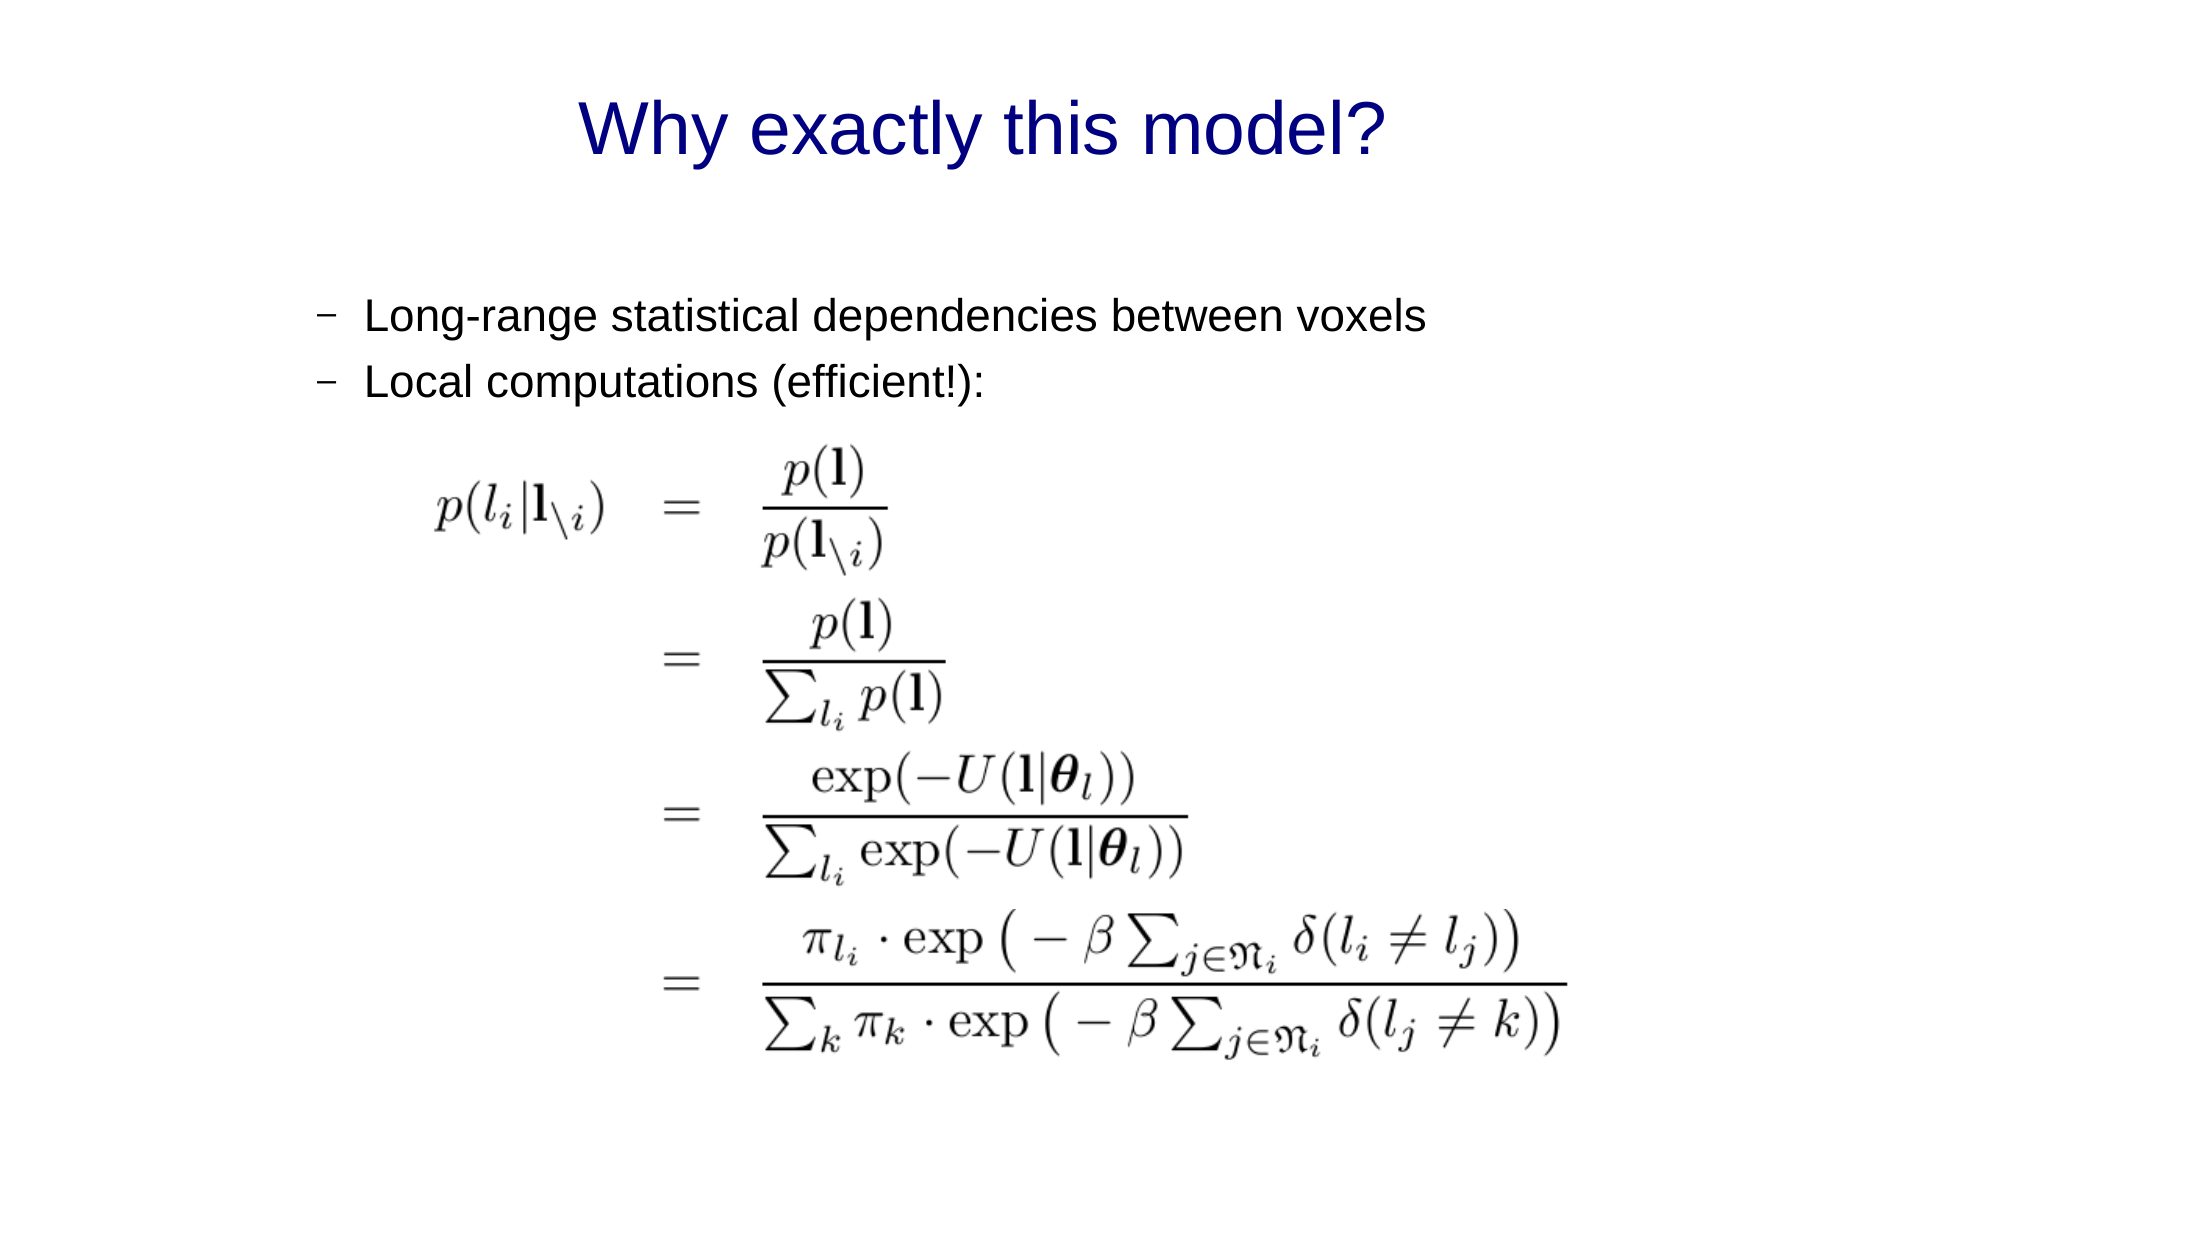

# Why exactly this model?
Long-range statistical dependencies between voxels
Local computations (efficient!):